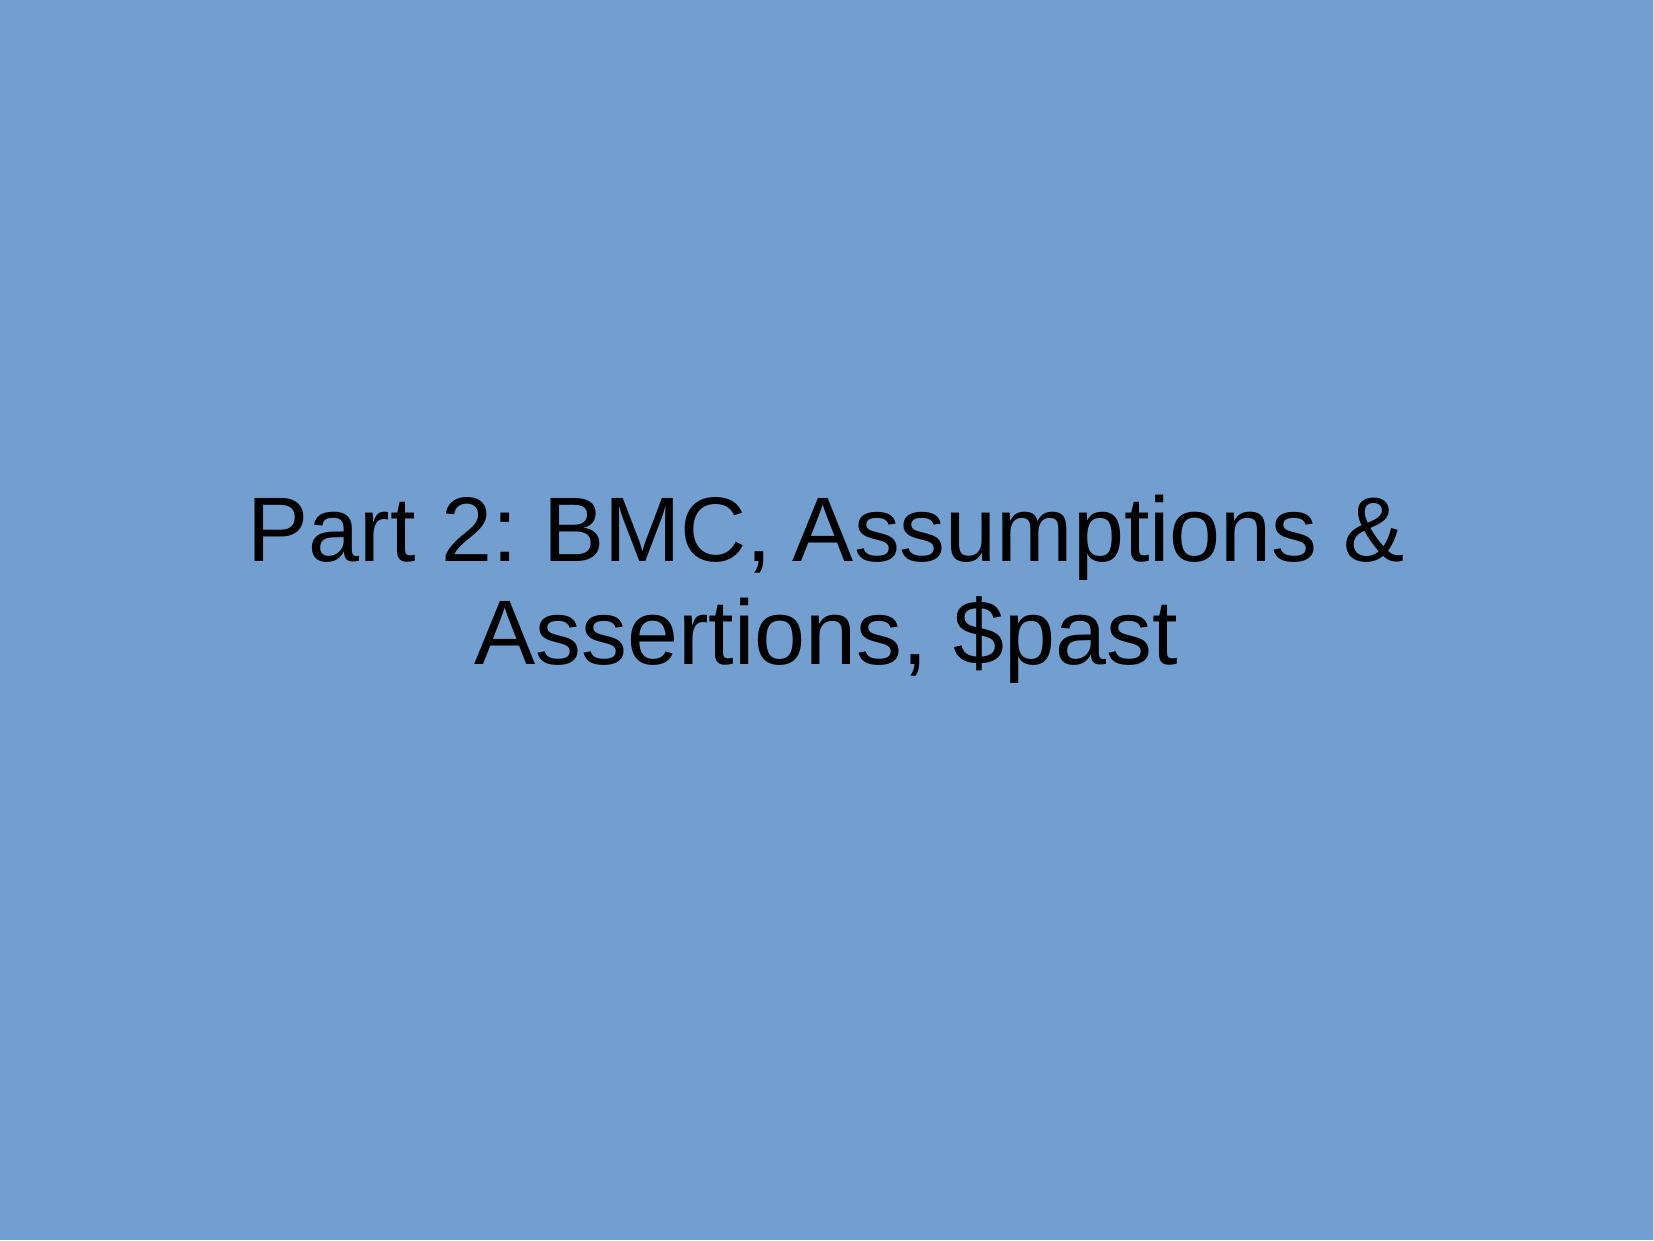

# Part 2: BMC, Assumptions & Assertions, $past